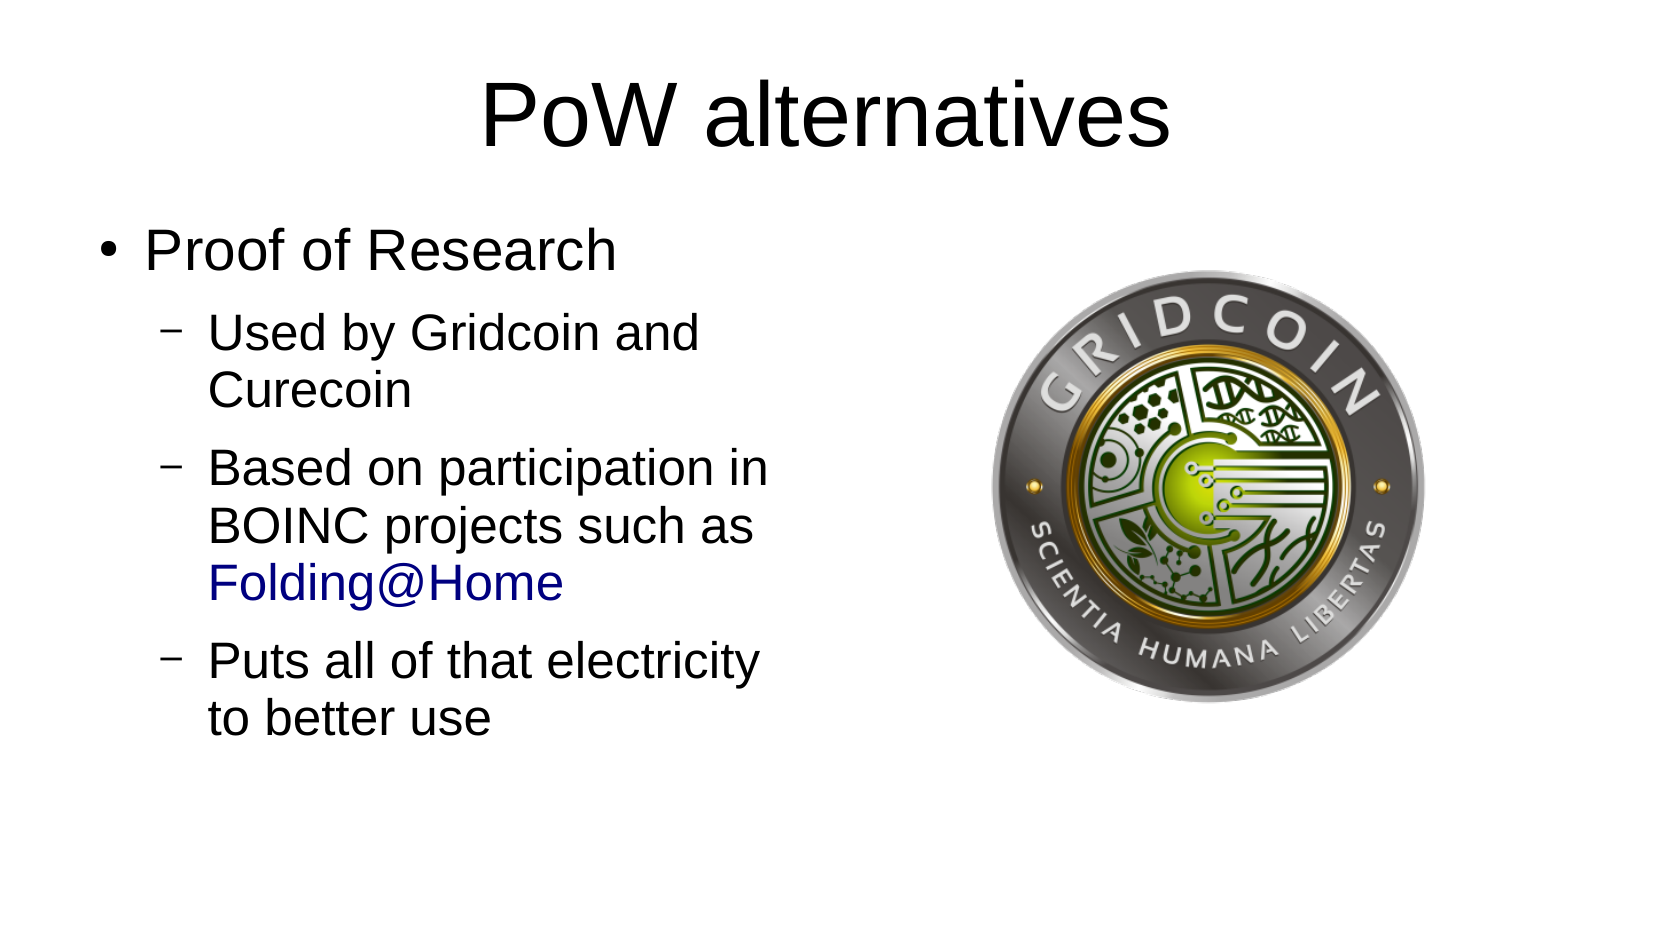

# PoW alternatives
Proof of Research
Used by Gridcoin and Curecoin
Based on participation in BOINC projects such as Folding@Home
Puts all of that electricity to better use